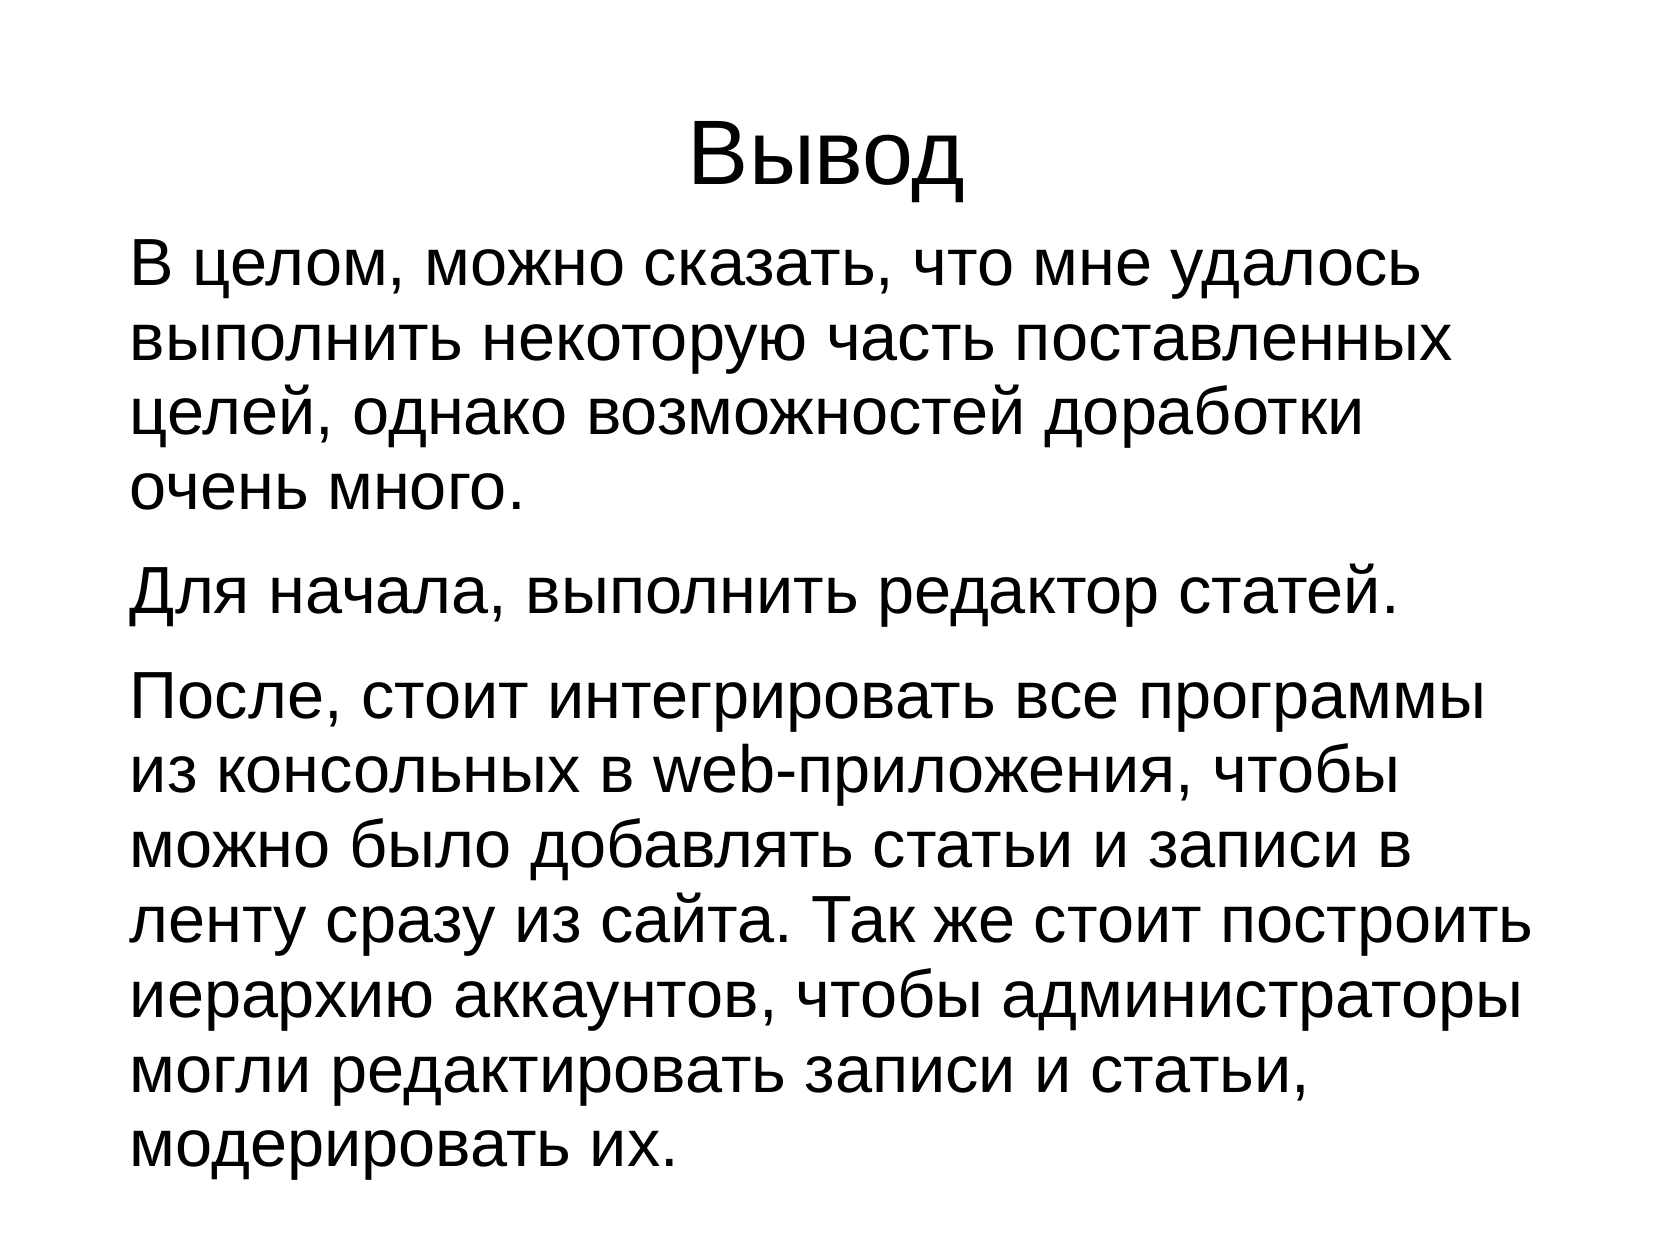

# Вывод
В целом, можно сказать, что мне удалось выполнить некоторую часть поставленных целей, однако возможностей доработки очень много.
Для начала, выполнить редактор статей.
После, стоит интегрировать все программы из консольных в web-приложения, чтобы можно было добавлять статьи и записи в ленту сразу из сайта. Так же стоит построить иерархию аккаунтов, чтобы администраторы могли редактировать записи и статьи, модерировать их.